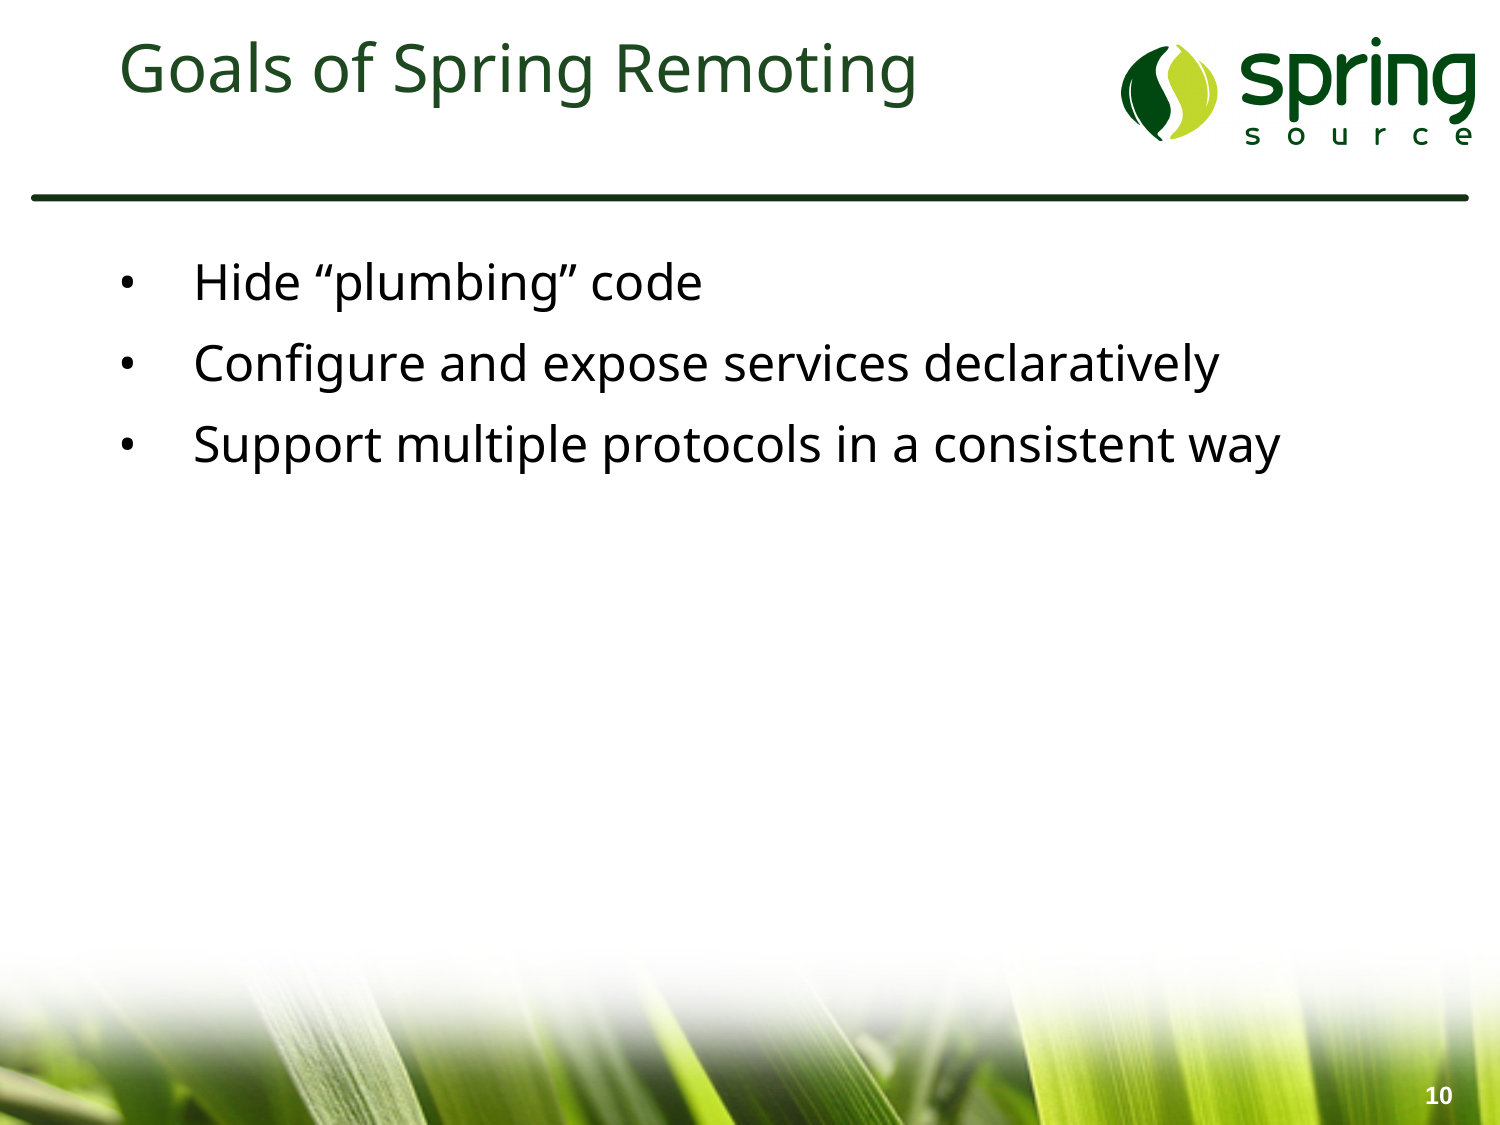

Goals of Spring Remoting
# Hide “plumbing” code
Configure and expose services declaratively
Support multiple protocols in a consistent way